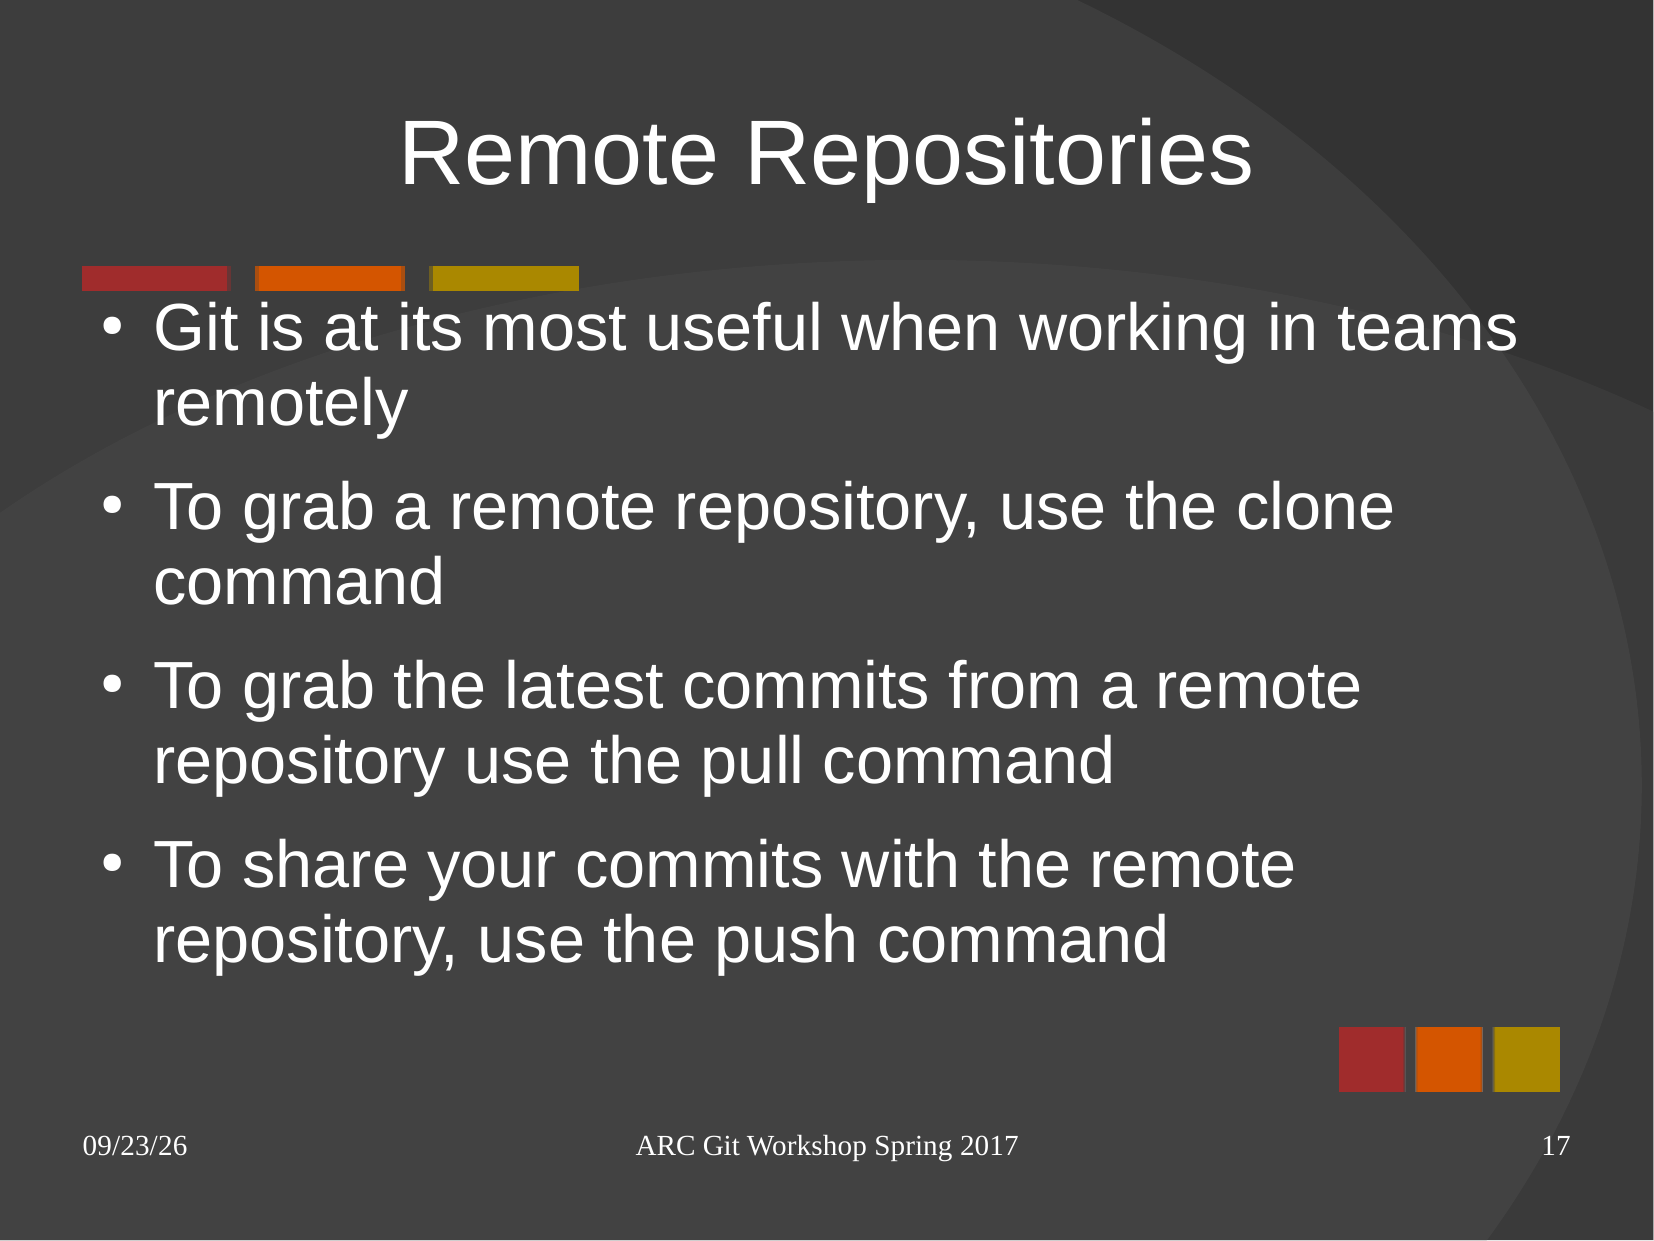

# Remote Repositories
Git is at its most useful when working in teams remotely
To grab a remote repository, use the clone command
To grab the latest commits from a remote repository use the pull command
To share your commits with the remote repository, use the push command
ARC Git Workshop Spring 2017
17